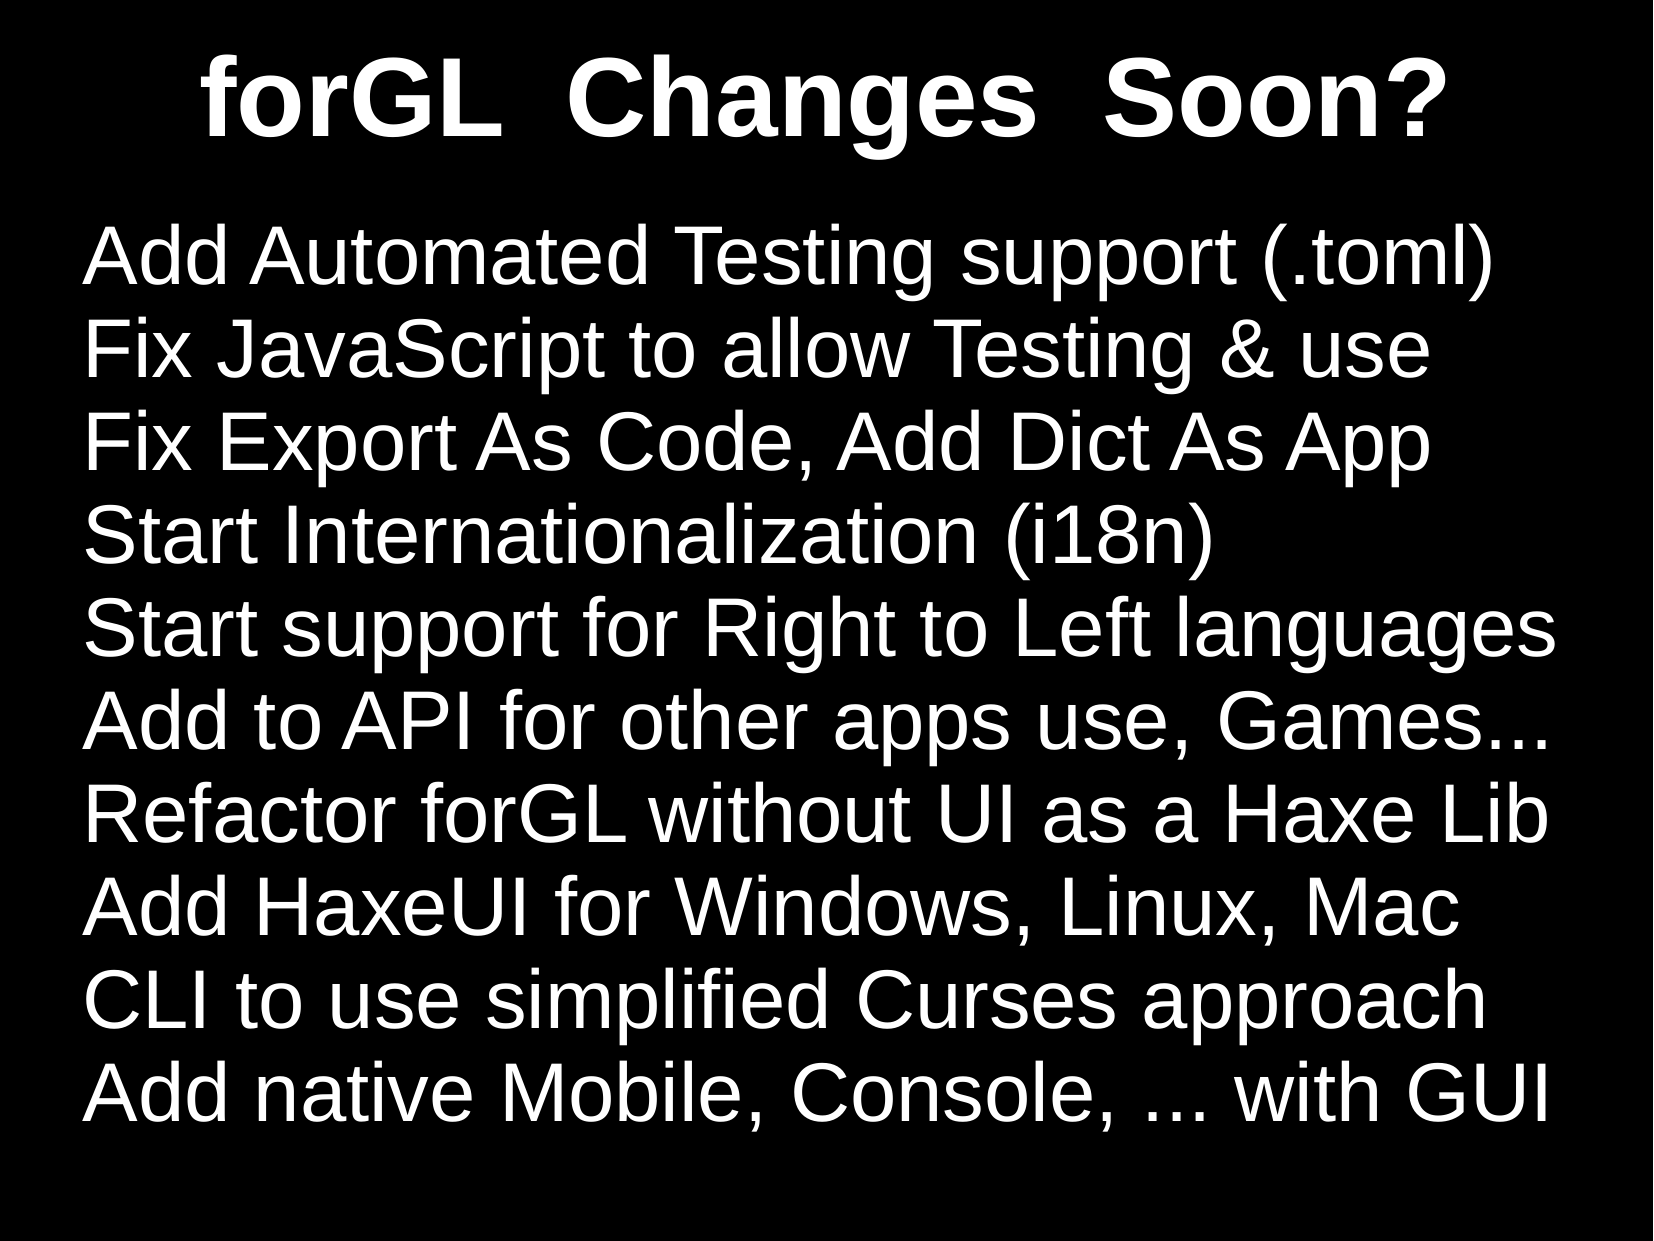

# forGL Changes Soon?
Add Automated Testing support (.toml)
Fix JavaScript to allow Testing & use
Fix Export As Code, Add Dict As App
Start Internationalization (i18n)
Start support for Right to Left languages
Add to API for other apps use, Games...
Refactor forGL without UI as a Haxe Lib
Add HaxeUI for Windows, Linux, Mac
CLI to use simplified Curses approach
Add native Mobile, Console, ... with GUI